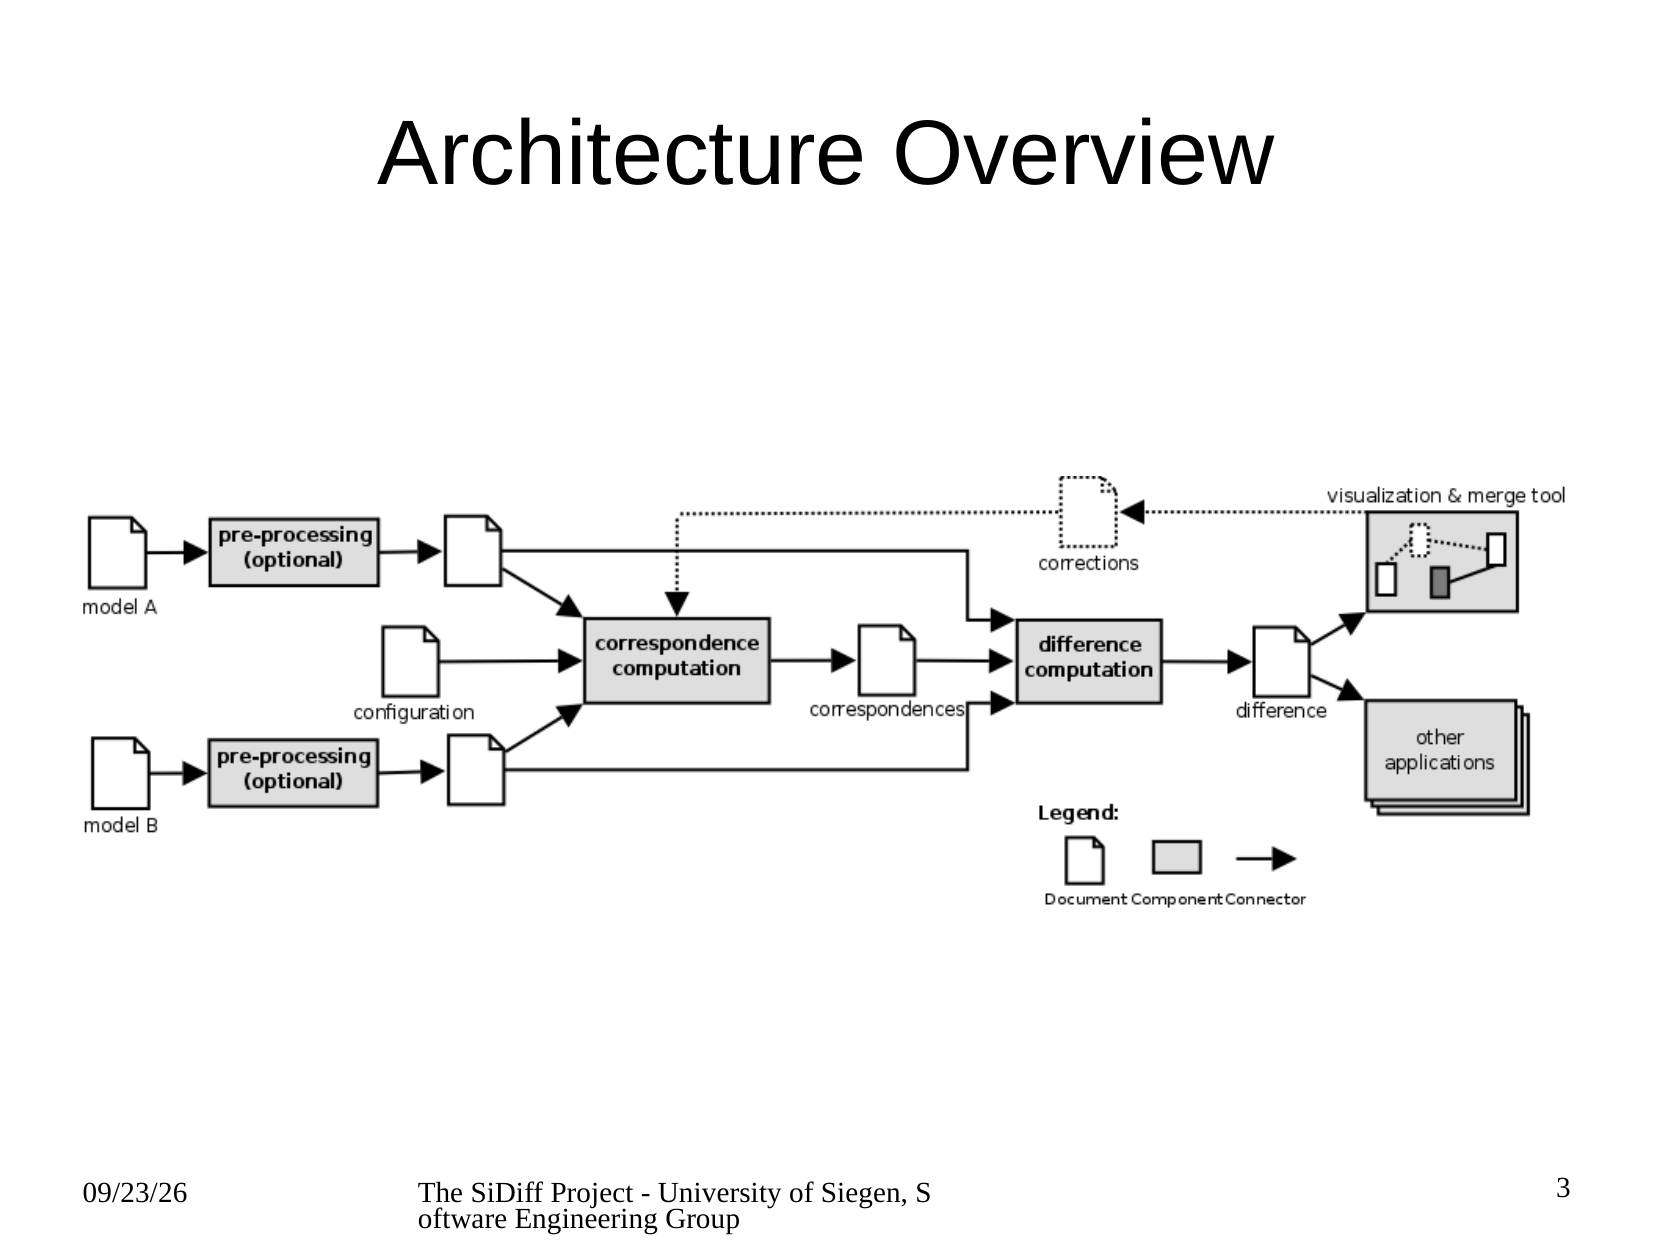

# Architecture Overview
3
The SiDiff Project - University of Siegen, Software Engineering Group